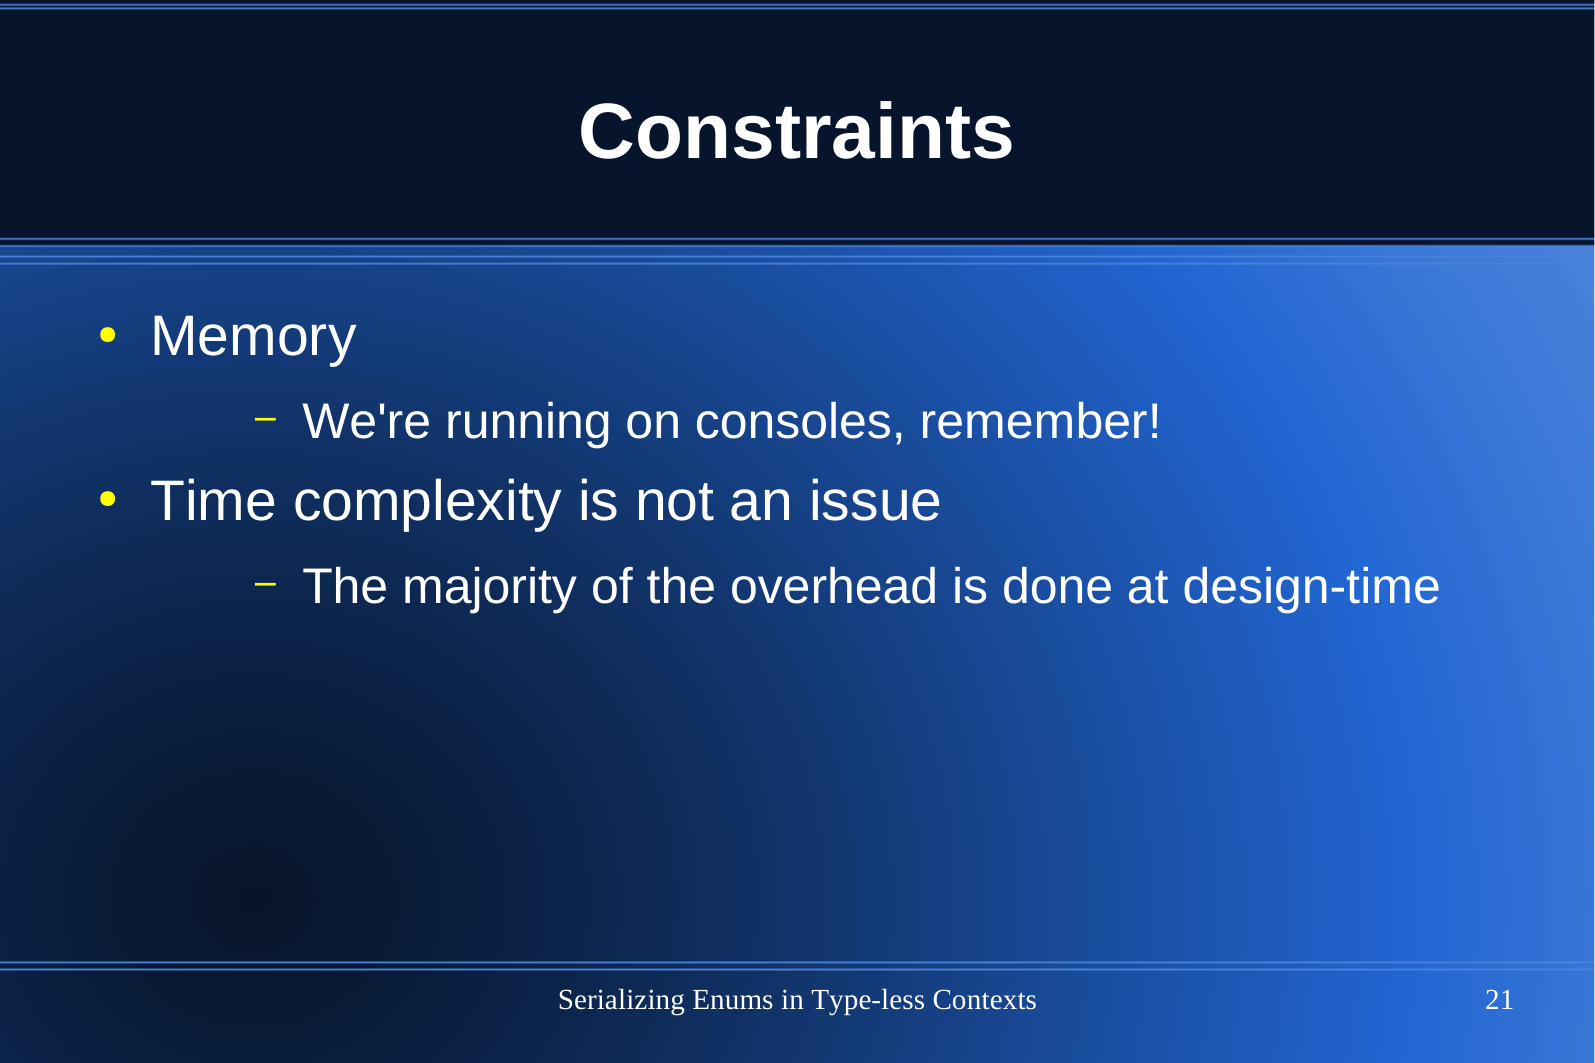

# Constraints
Memory
We're running on consoles, remember!
Time complexity is not an issue
The majority of the overhead is done at design-time
Serializing Enums in Type-less Contexts
21